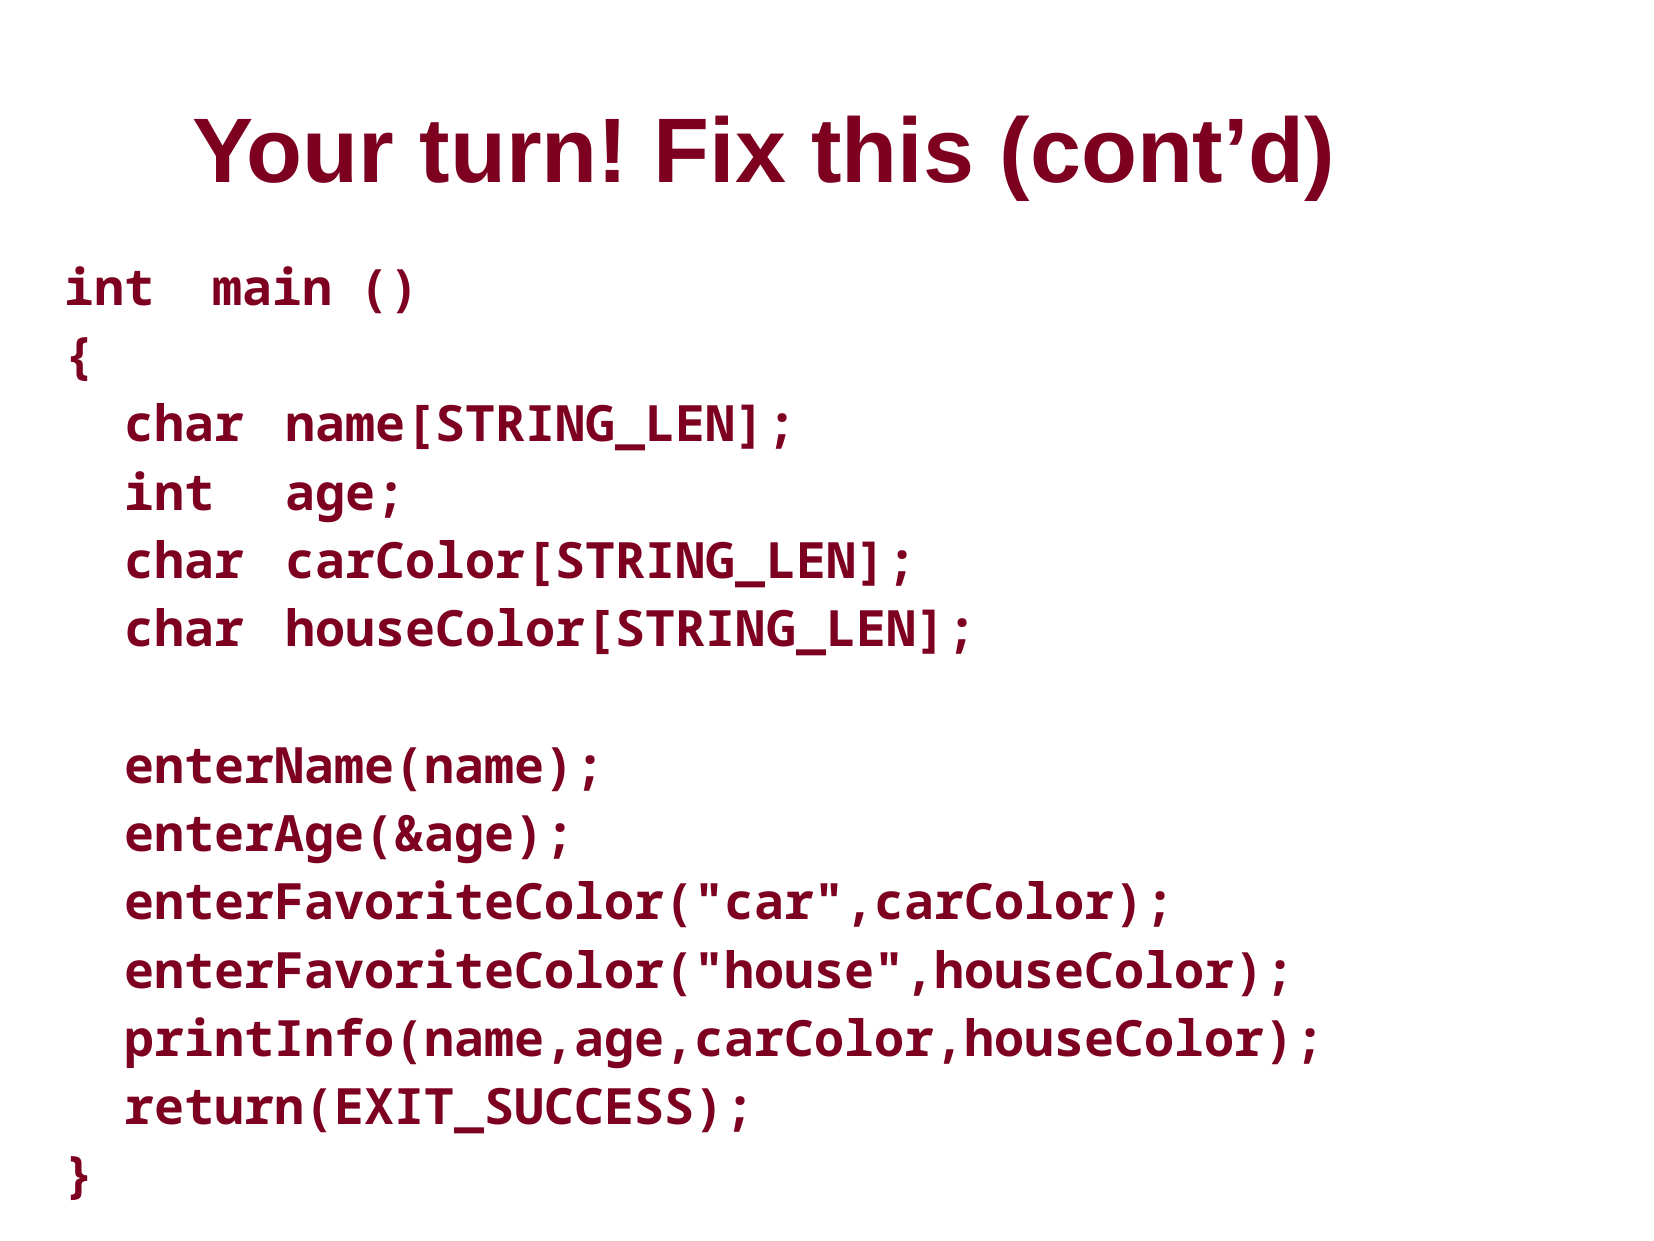

# Your turn! Fix this (cont’d)
int	main	()
{
 char	name[STRING_LEN];
 int	age;
 char	carColor[STRING_LEN];
 char	houseColor[STRING_LEN];
 enterName(name);
 enterAge(&age);
 enterFavoriteColor("car",carColor);
 enterFavoriteColor("house",houseColor);
 printInfo(name,age,carColor,houseColor);
 return(EXIT_SUCCESS);
}